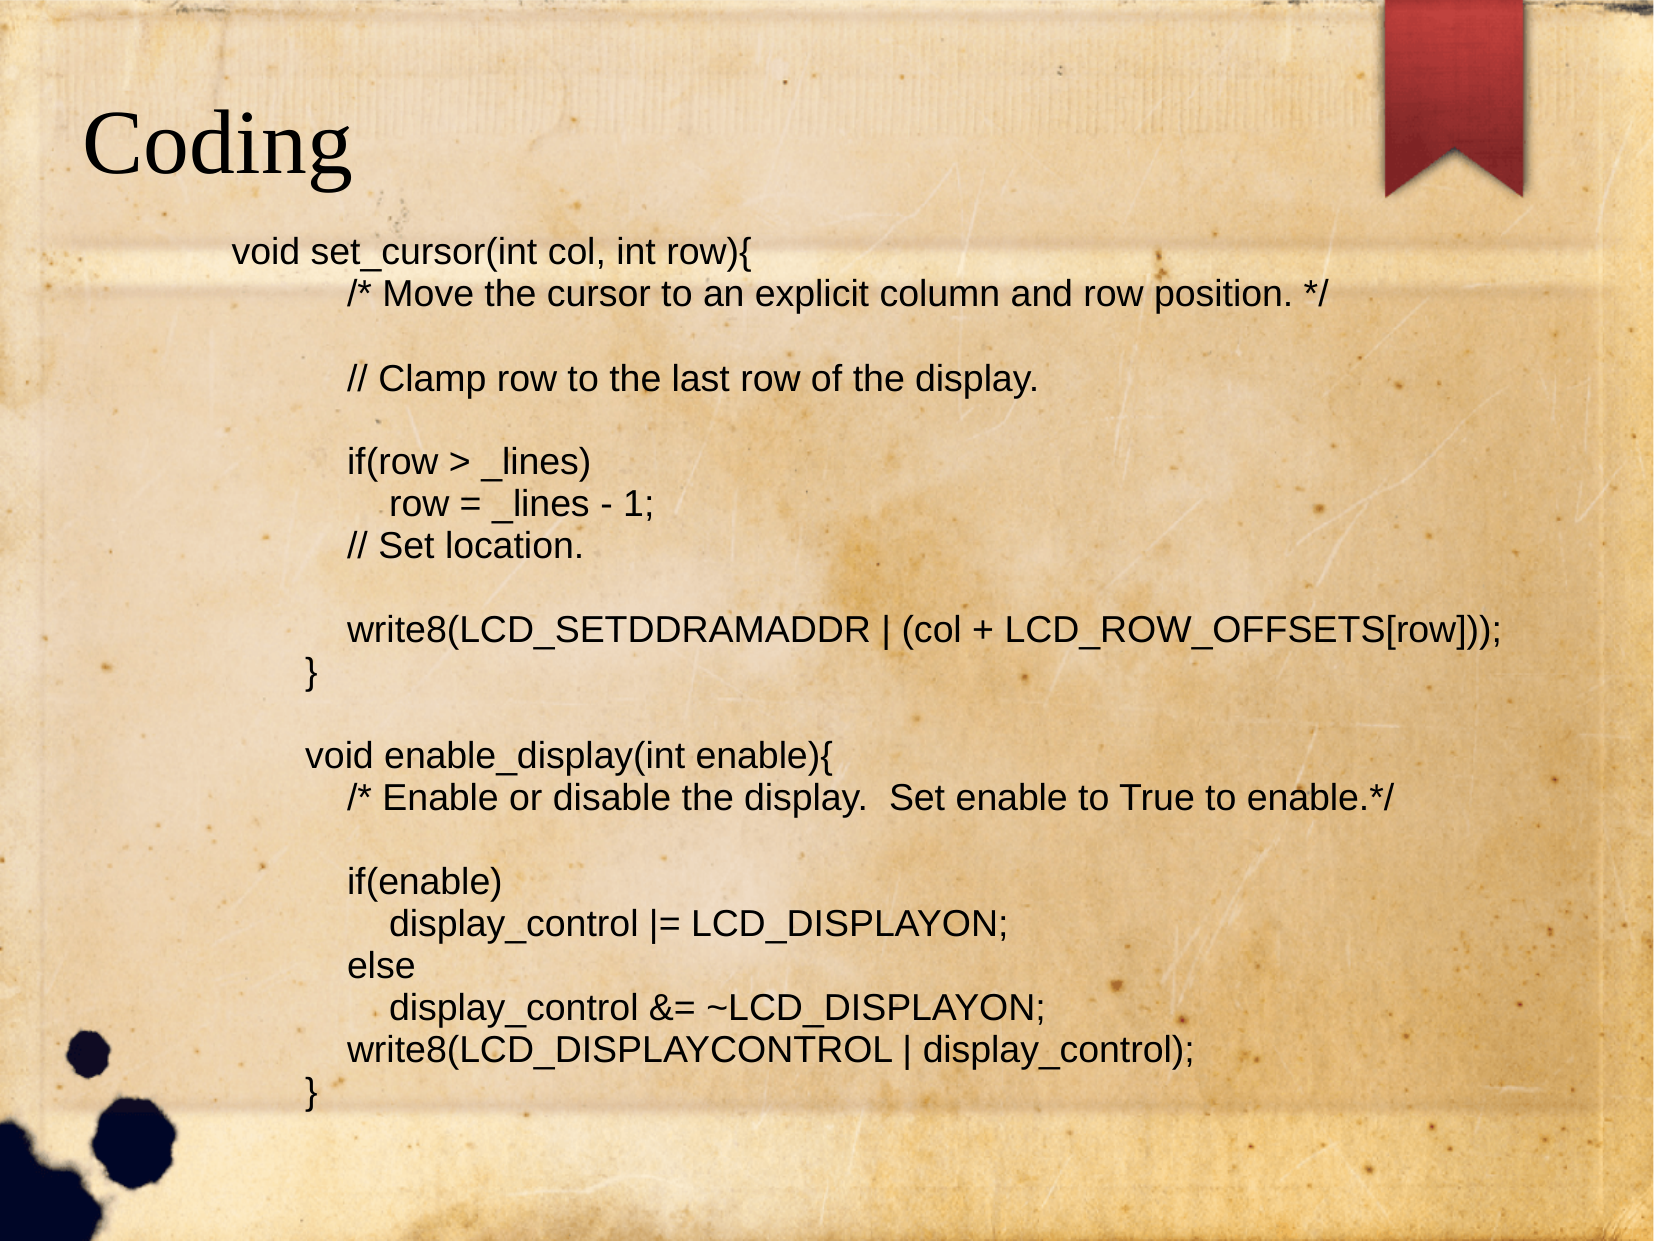

# Coding
 void set_cursor(int col, int row){
 /* Move the cursor to an explicit column and row position. */
 // Clamp row to the last row of the display.
 if(row > _lines)
 row = _lines - 1;
 // Set location.
 write8(LCD_SETDDRAMADDR | (col + LCD_ROW_OFFSETS[row]));
 }
 void enable_display(int enable){
 /* Enable or disable the display. Set enable to True to enable.*/
 if(enable)
 display_control |= LCD_DISPLAYON;
 else
 display_control &= ~LCD_DISPLAYON;
 write8(LCD_DISPLAYCONTROL | display_control);
 }